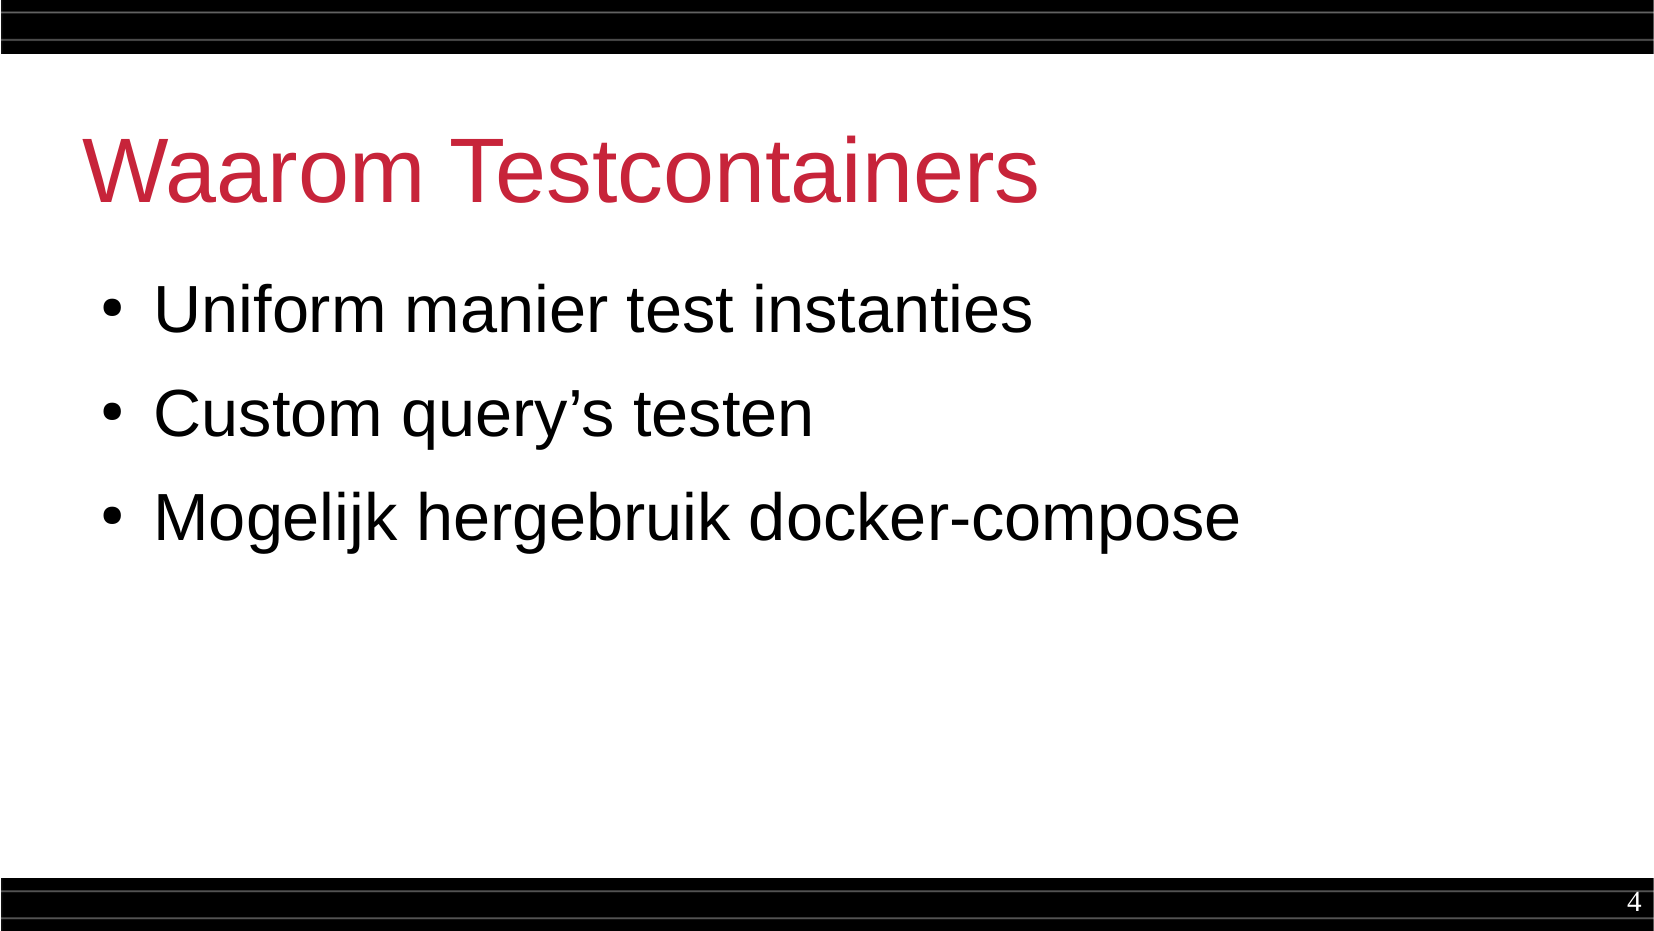

# Waarom Testcontainers
Uniform manier test instanties
Custom query’s testen
Mogelijk hergebruik docker-compose